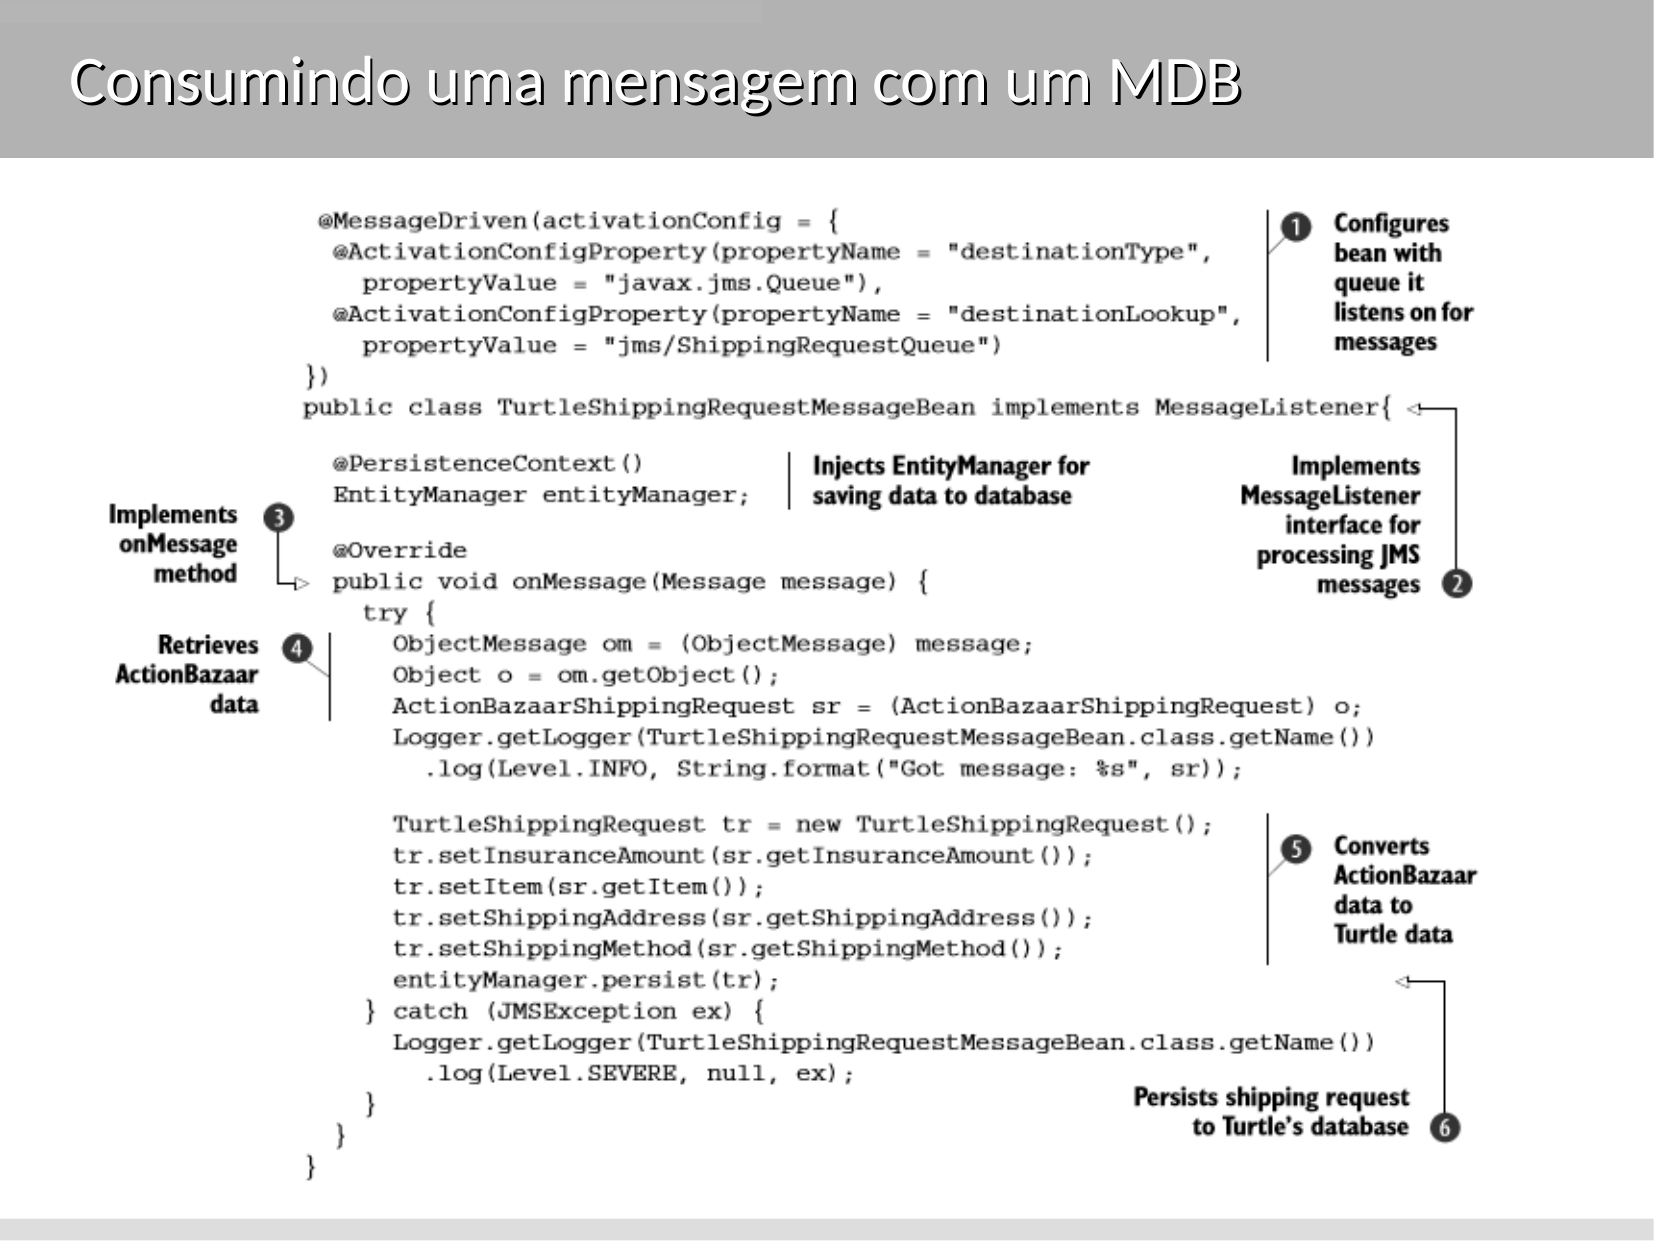

# Consumindo uma mensagem com um MDB